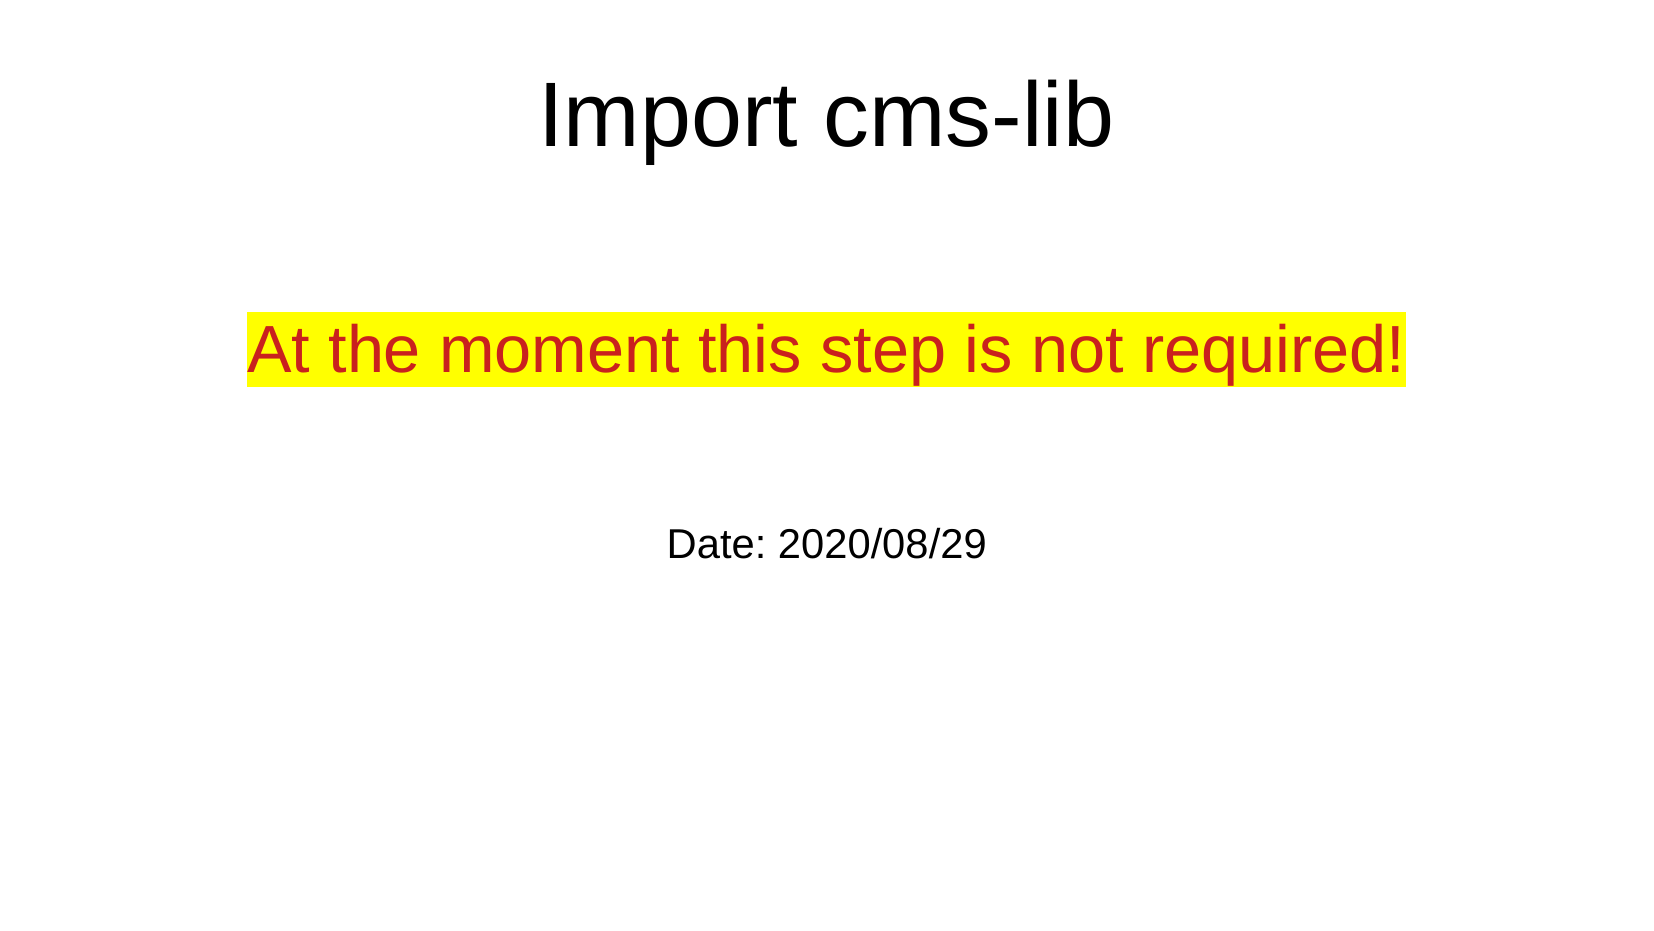

# Import cms-lib
At the moment this step is not required!
Date: 2020/08/29